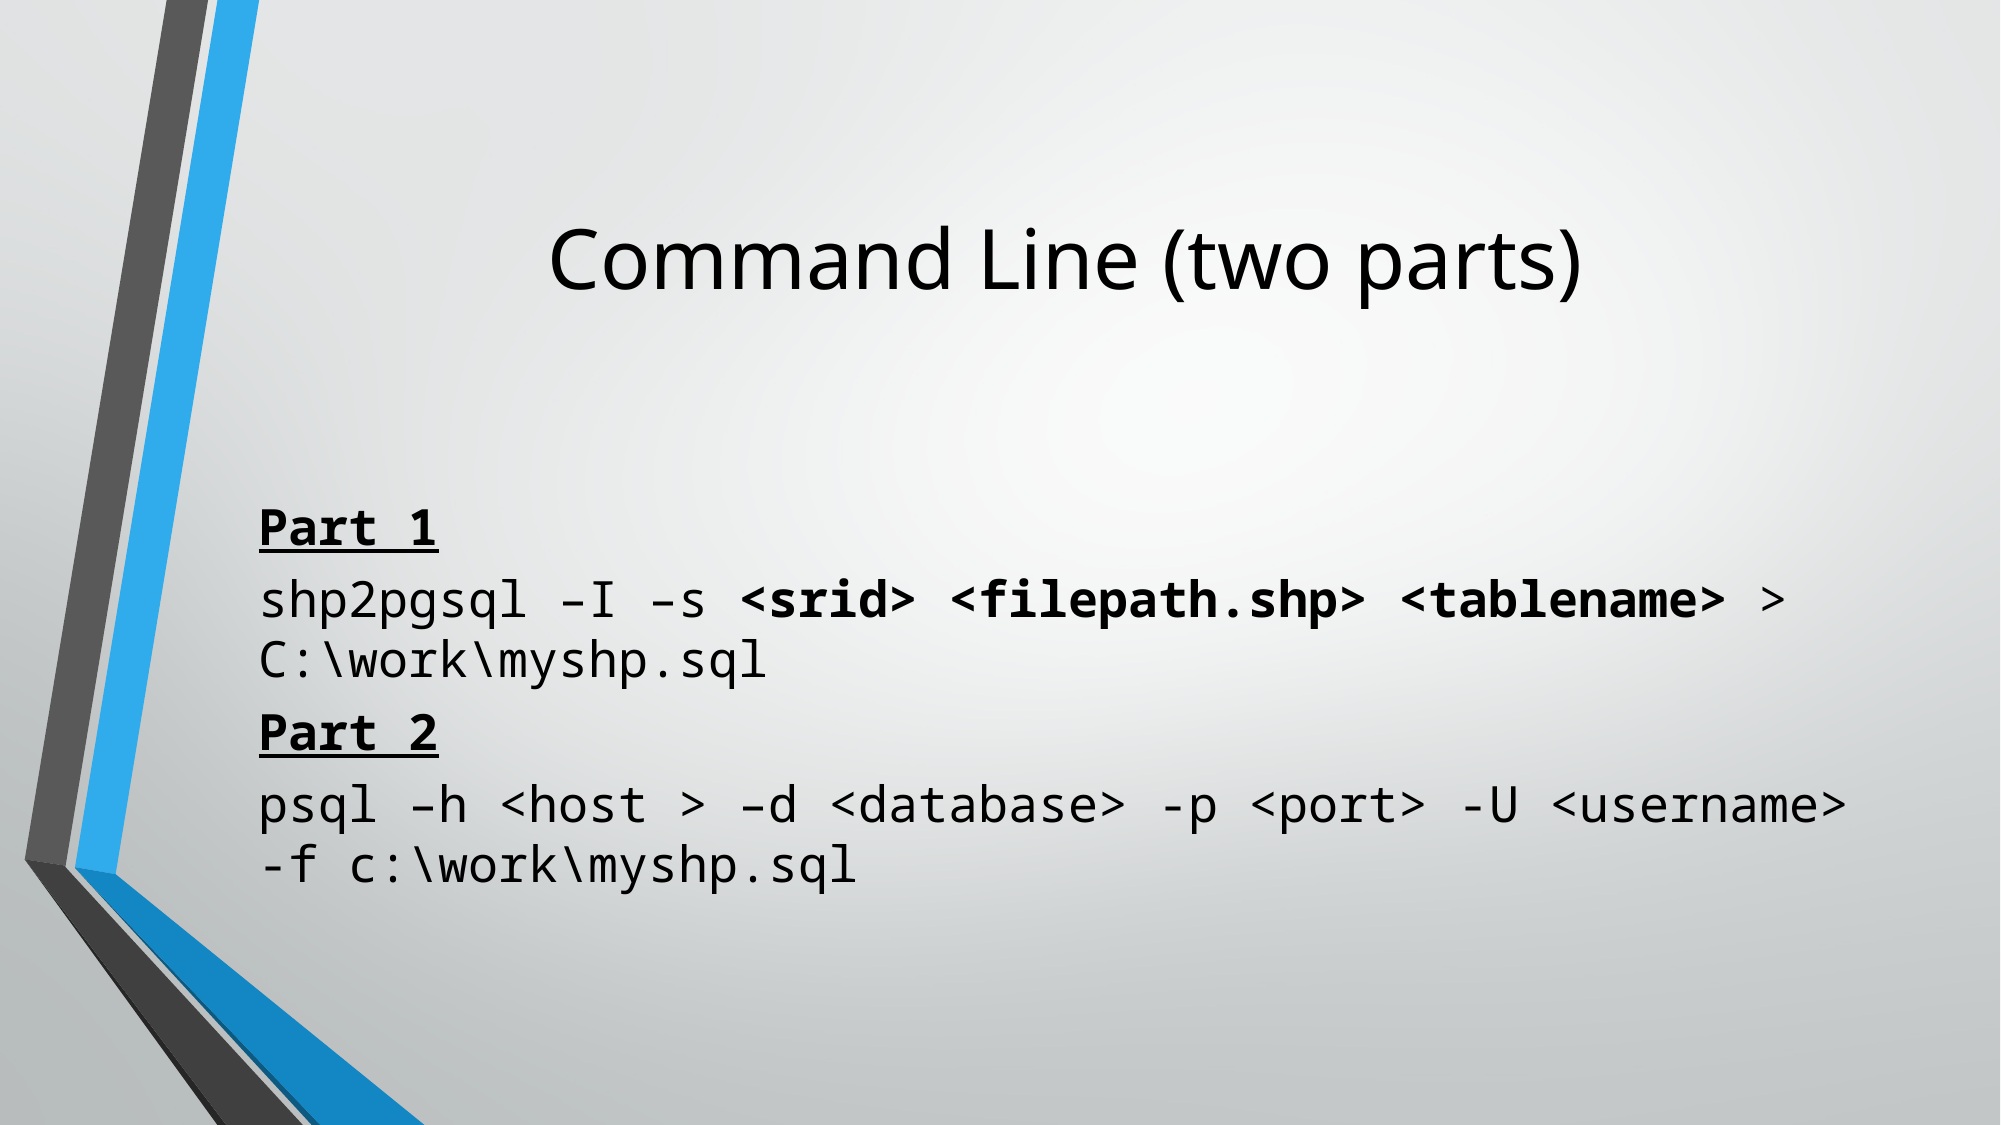

# Command Line (two parts)
Part 1
shp2pgsql –I –s <srid> <filepath.shp> <tablename> > C:\work\myshp.sql
Part 2
psql –h <host > –d <database> -p <port> -U <username> -f c:\work\myshp.sql